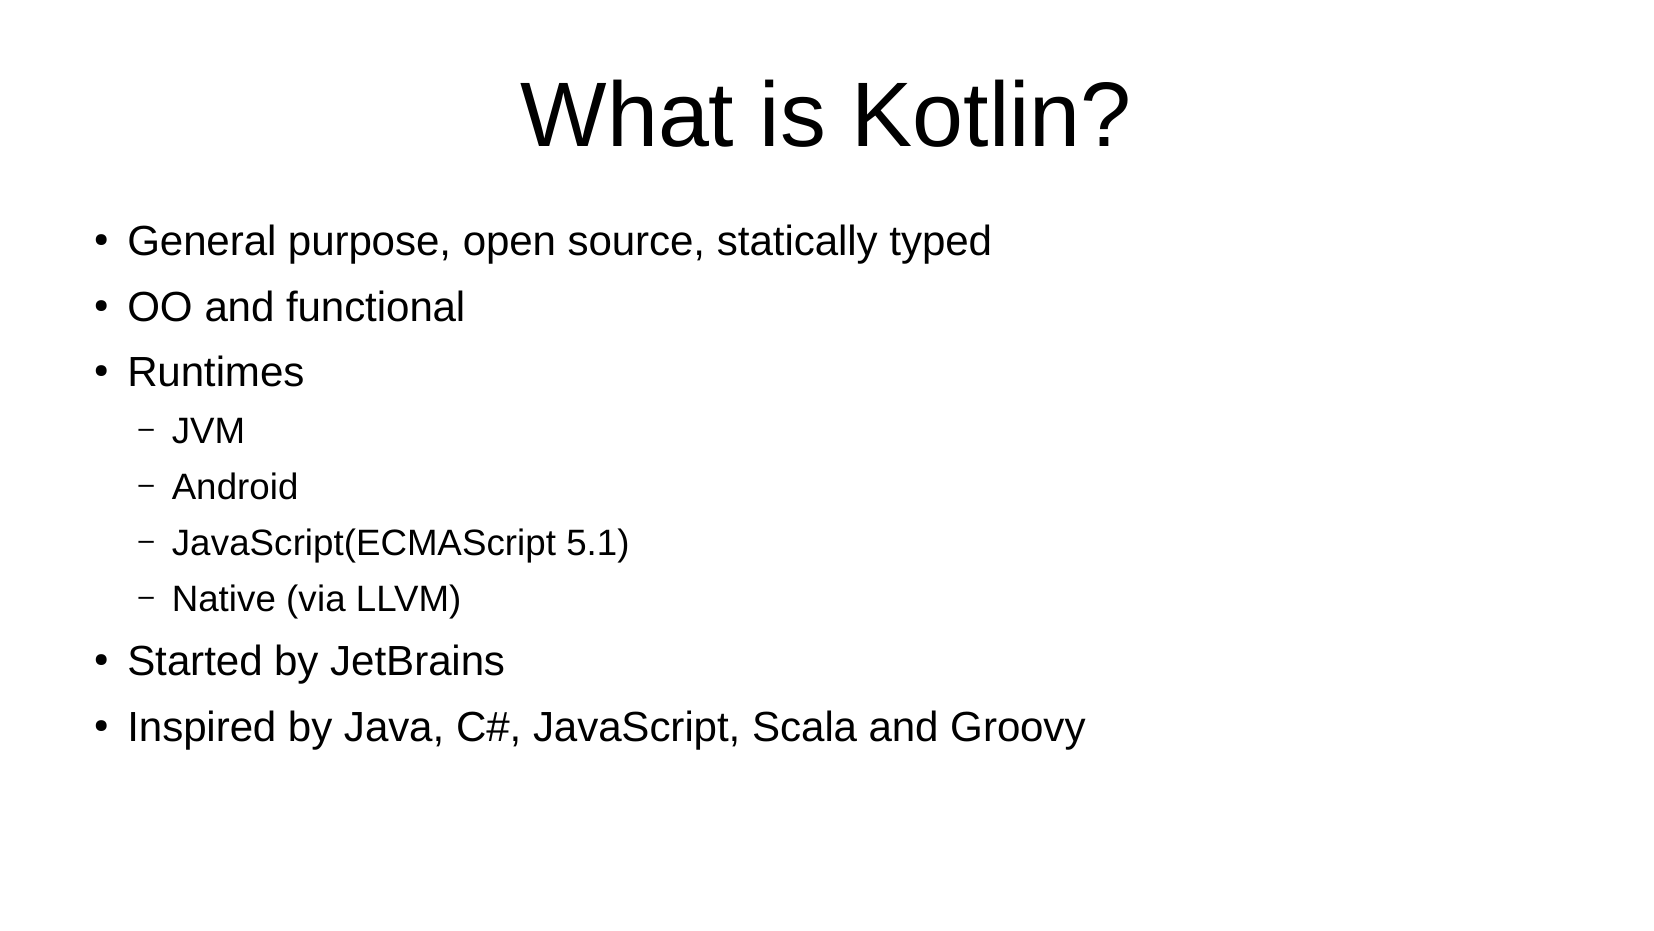

# What is Kotlin?
General purpose, open source, statically typed
OO and functional
Runtimes
JVM
Android
JavaScript(ECMAScript 5.1)
Native (via LLVM)
Started by JetBrains
Inspired by Java, C#, JavaScript, Scala and Groovy